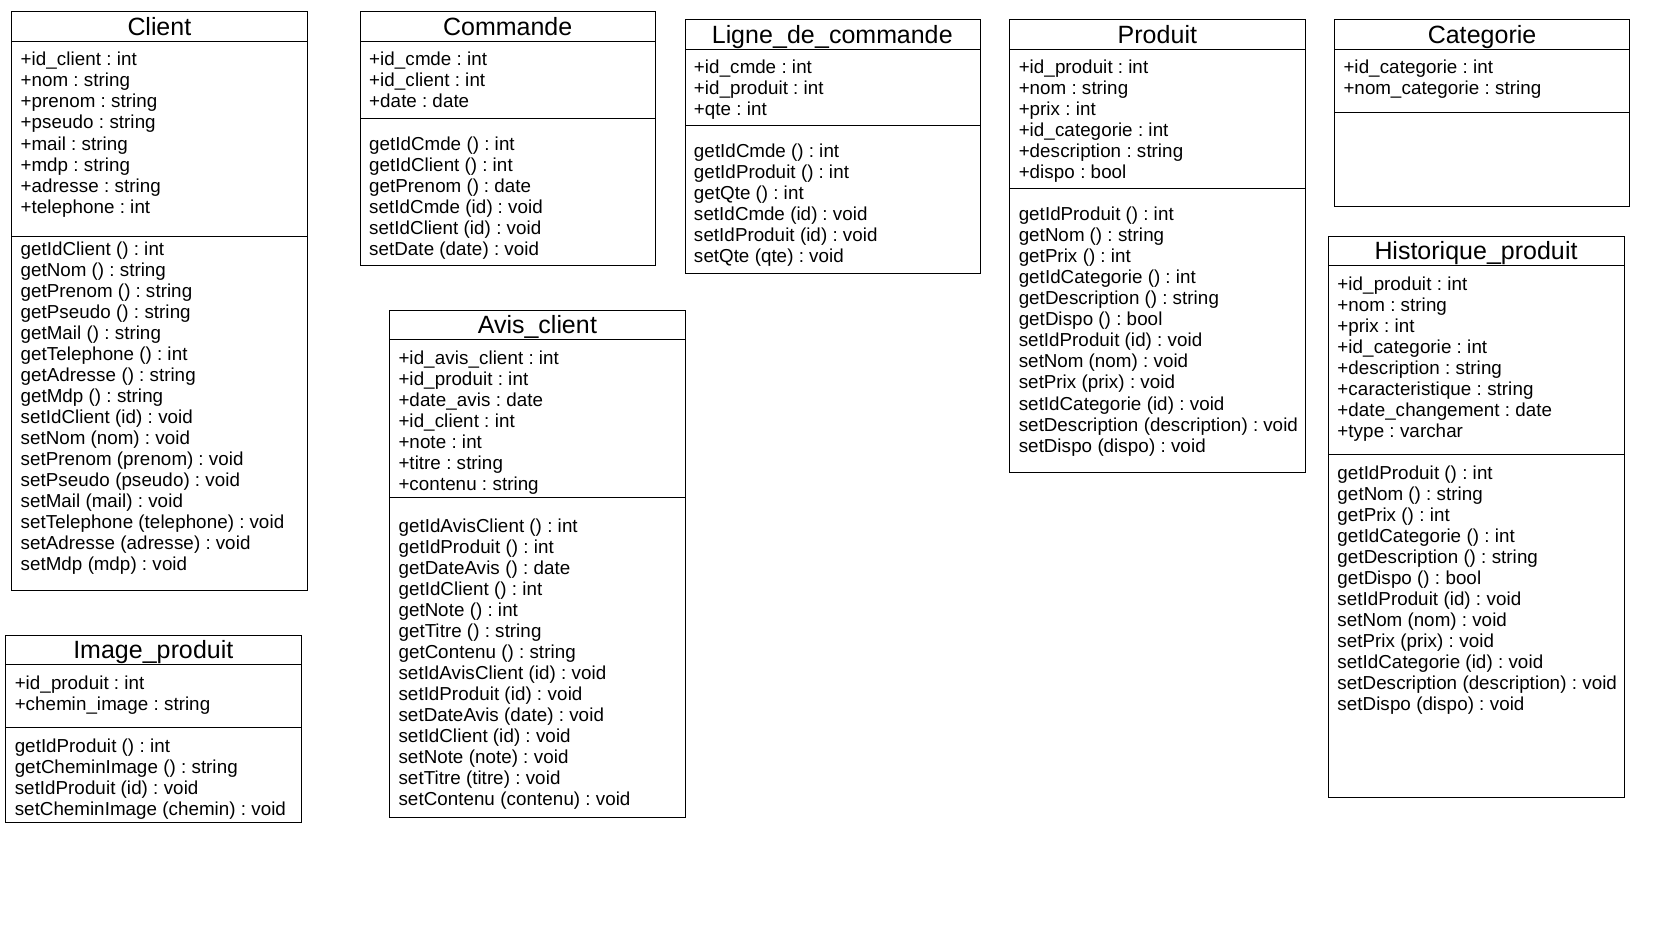

Client
Commande
Ligne_de_commande
Produit
Categorie
+id_client : int
+nom : string
+prenom : string
+pseudo : string
+mail : string
+mdp : string
+adresse : string
+telephone : int
getIdClient () : int
getNom () : string
getPrenom () : string
getPseudo () : string
getMail () : string
getTelephone () : int
getAdresse () : string
getMdp () : string
setIdClient (id) : void
setNom (nom) : void
setPrenom (prenom) : void
setPseudo (pseudo) : void
setMail (mail) : void
setTelephone (telephone) : void
setAdresse (adresse) : void
setMdp (mdp) : void
+id_cmde : int
+id_client : int
+date : date
getIdCmde () : int
getIdClient () : int
getPrenom () : date
setIdCmde (id) : void
setIdClient (id) : void
setDate (date) : void
+id_cmde : int
+id_produit : int
+qte : int
getIdCmde () : int
getIdProduit () : int
getQte () : int
setIdCmde (id) : void
setIdProduit (id) : void
setQte (qte) : void
+id_produit : int
+nom : string
+prix : int
+id_categorie : int
+description : string
+dispo : bool
getIdProduit () : int
getNom () : string
getPrix () : int
getIdCategorie () : int
getDescription () : string
getDispo () : bool
setIdProduit (id) : void
setNom (nom) : void
setPrix (prix) : void
setIdCategorie (id) : void
setDescription (description) : void
setDispo (dispo) : void
+id_categorie : int
+nom_categorie : string
Historique_produit
+id_produit : int
+nom : string
+prix : int
+id_categorie : int
+description : string
+caracteristique : string
+date_changement : date
+type : varchar
getIdProduit () : int
getNom () : string
getPrix () : int
getIdCategorie () : int
getDescription () : string
getDispo () : bool
setIdProduit (id) : void
setNom (nom) : void
setPrix (prix) : void
setIdCategorie (id) : void
setDescription (description) : void
setDispo (dispo) : void
Avis_client
+id_avis_client : int
+id_produit : int
+date_avis : date
+id_client : int
+note : int
+titre : string
+contenu : string
getIdAvisClient () : int
getIdProduit () : int
getDateAvis () : date
getIdClient () : int
getNote () : int
getTitre () : string
getContenu () : string
setIdAvisClient (id) : void
setIdProduit (id) : void
setDateAvis (date) : void
setIdClient (id) : void
setNote (note) : void
setTitre (titre) : void
setContenu (contenu) : void
Image_produit
+id_produit : int
+chemin_image : string
getIdProduit () : int
getCheminImage () : string
setIdProduit (id) : void
setCheminImage (chemin) : void